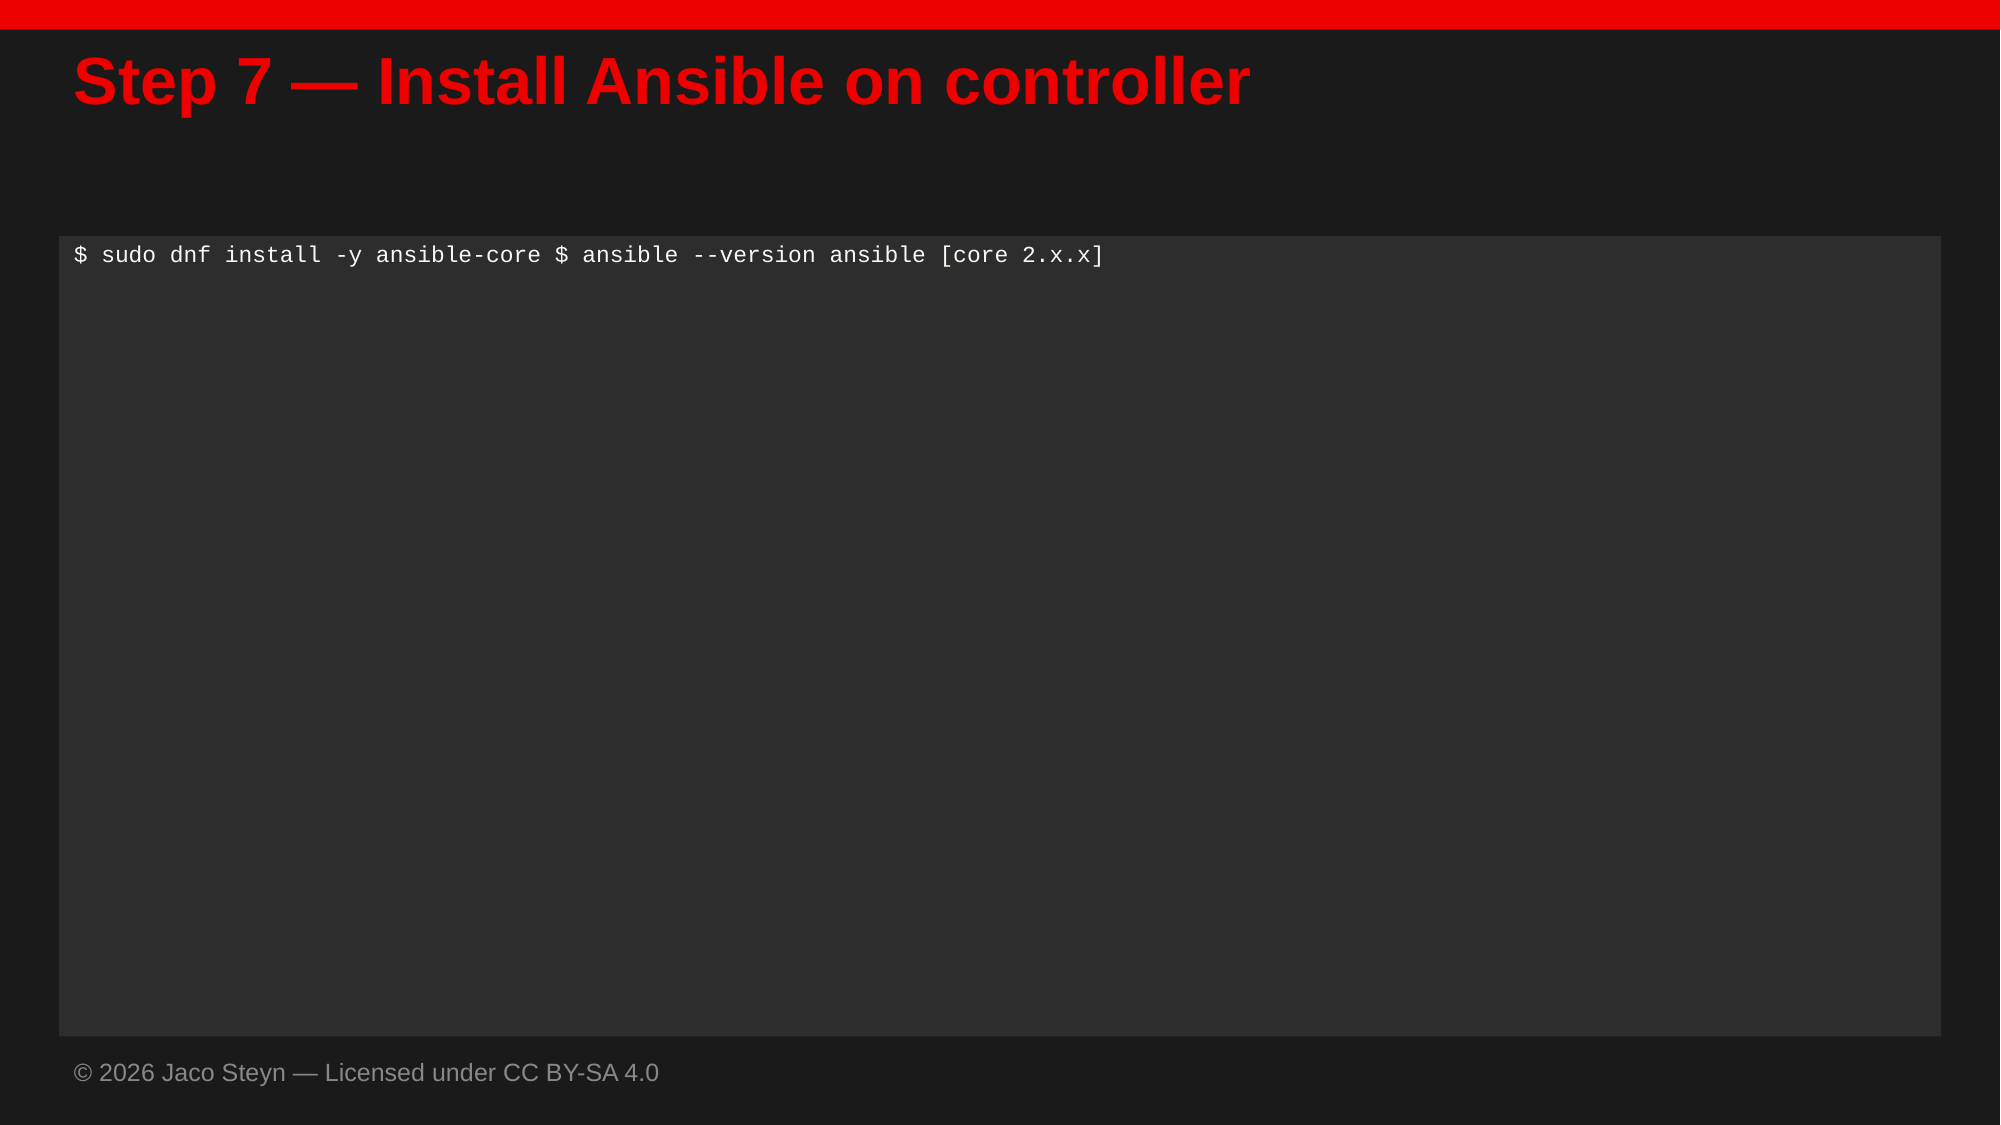

Step 7 — Install Ansible on controller
$ sudo dnf install -y ansible-core $ ansible --version ansible [core 2.x.x]
© 2026 Jaco Steyn — Licensed under CC BY-SA 4.0